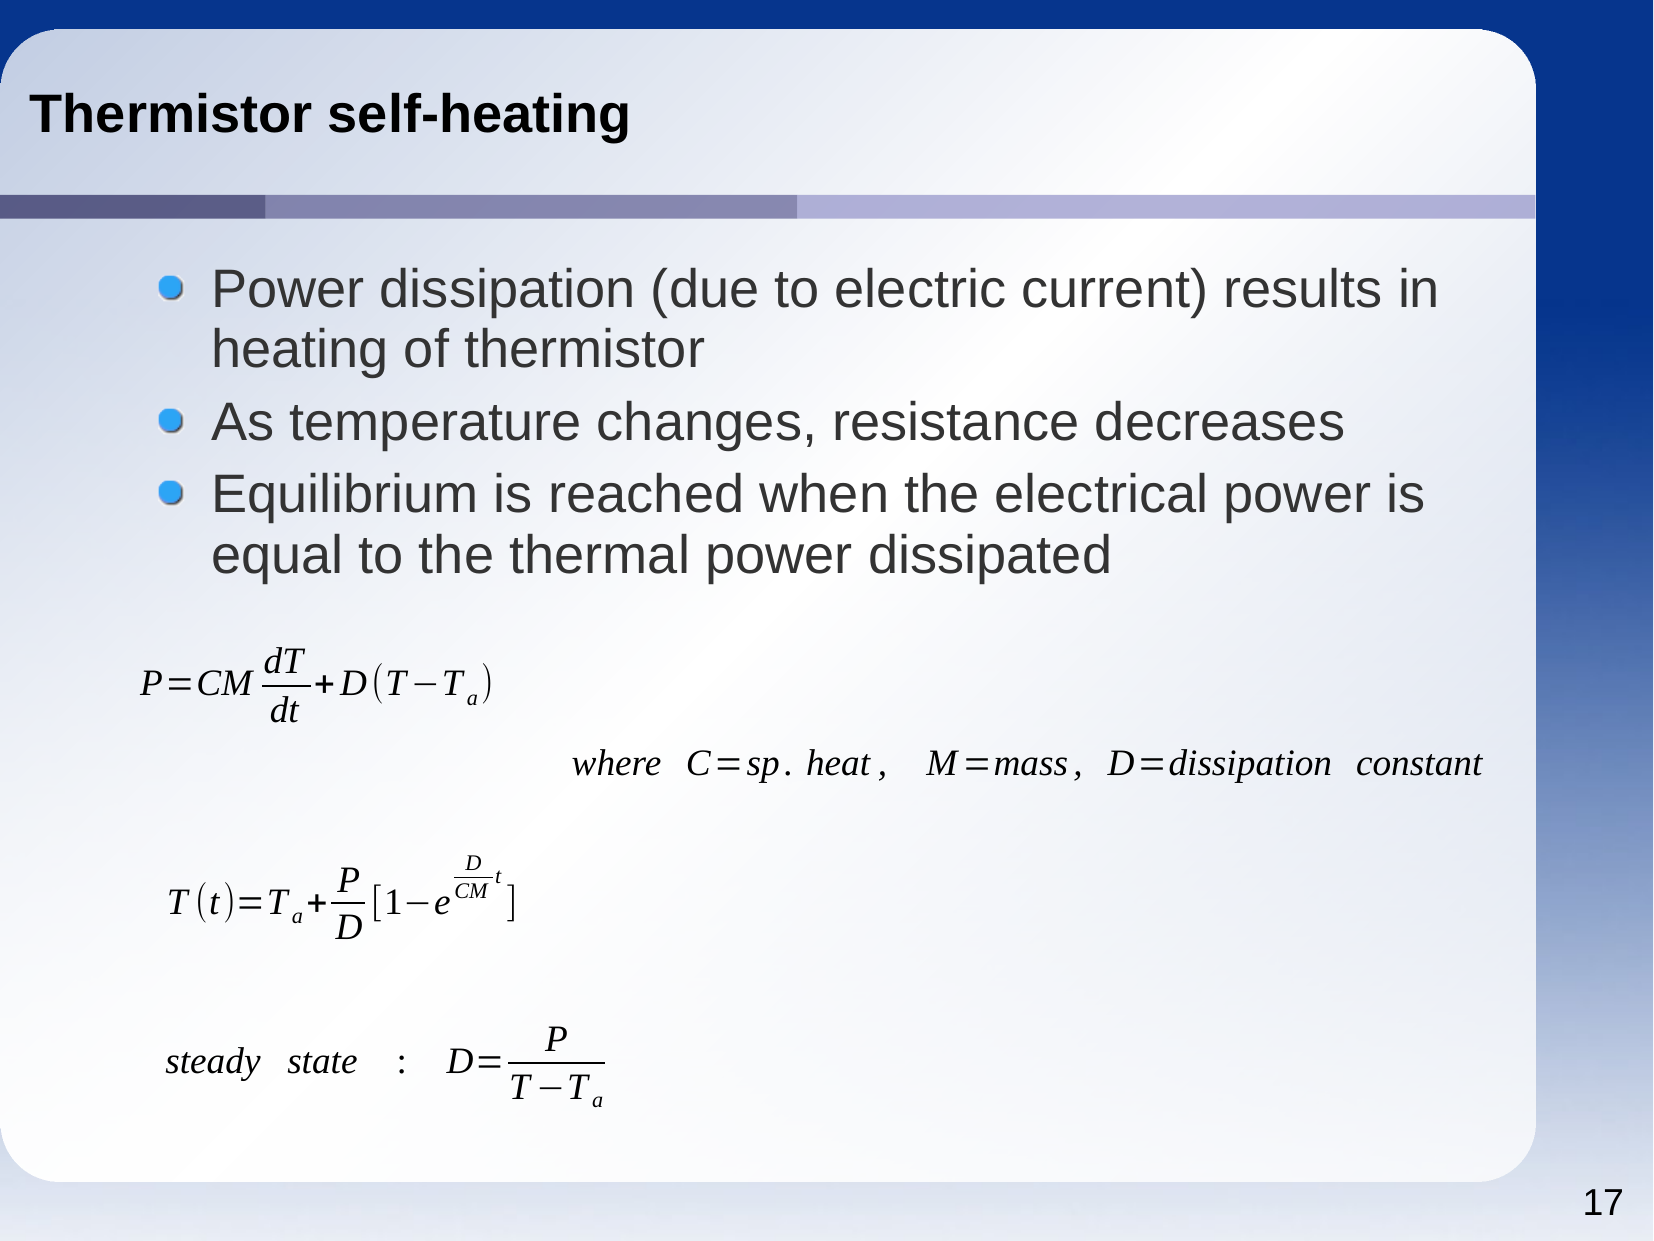

# Thermistor self-heating
Power dissipation (due to electric current) results in heating of thermistor
As temperature changes, resistance decreases
Equilibrium is reached when the electrical power is equal to the thermal power dissipated
17